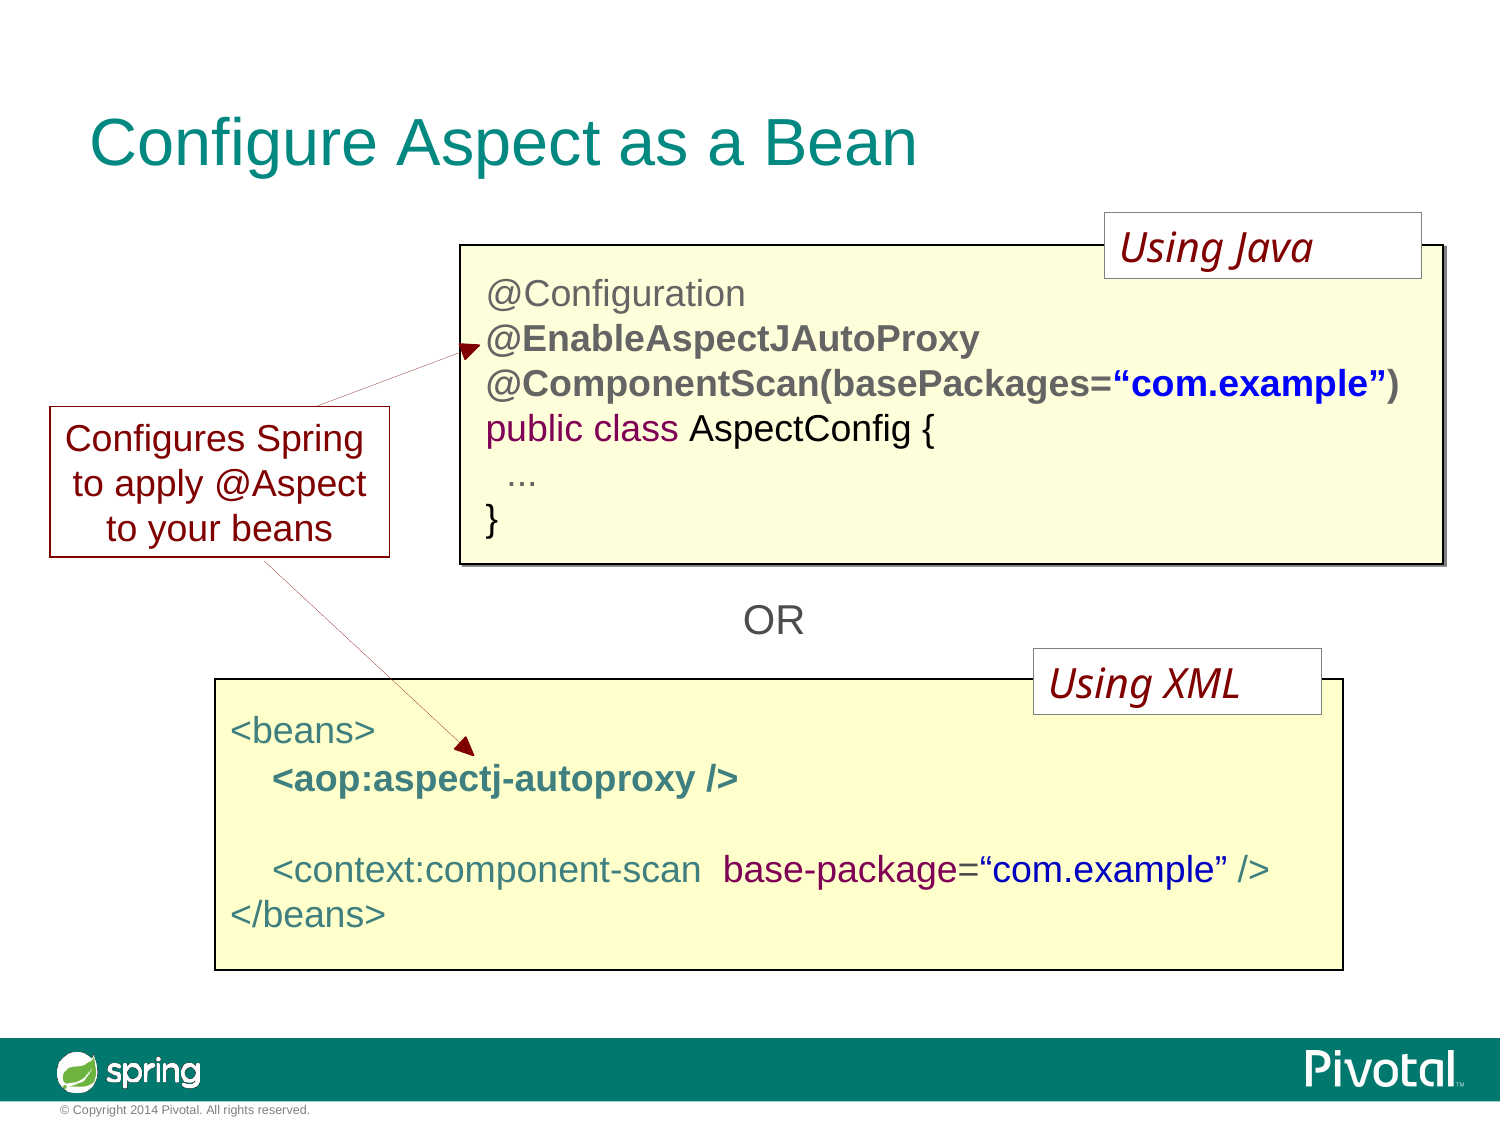

# Configure Aspect as a Bean
Using Java
 @Configuration
 @EnableAspectJAutoProxy
 @ComponentScan(basePackages=“com.example”)
 public class AspectConfig {
 ...
 }
Configures Spring
to apply @Aspect
to your beans
OR
Using XML
<beans>
 <aop:aspectj-autoproxy />
 <context:component-scan base-package=“com.example” />
</beans>